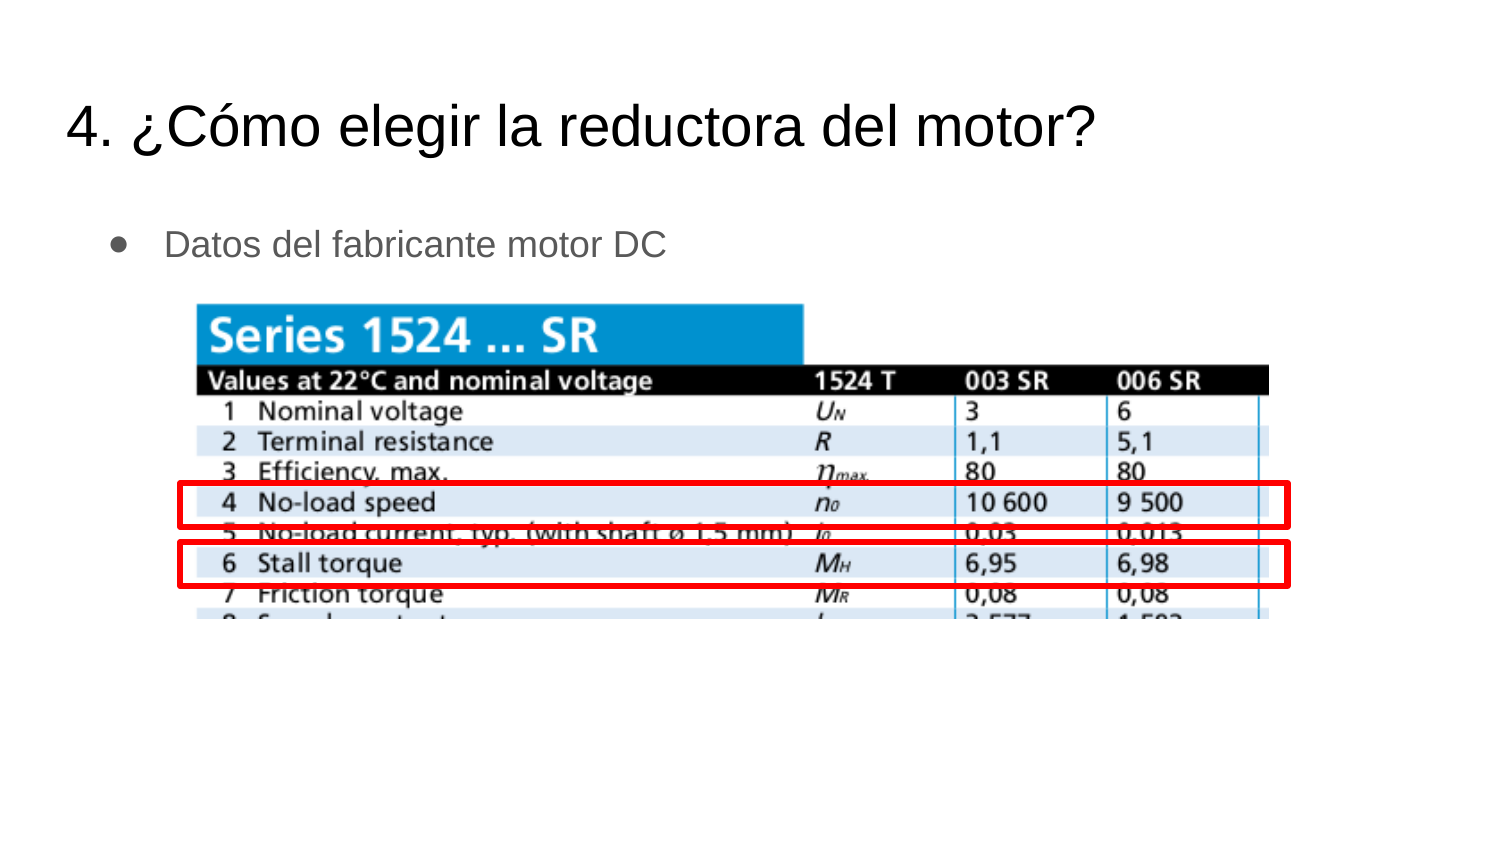

# 4. ¿Cómo elegir la reductora del motor?
Datos del fabricante motor DC